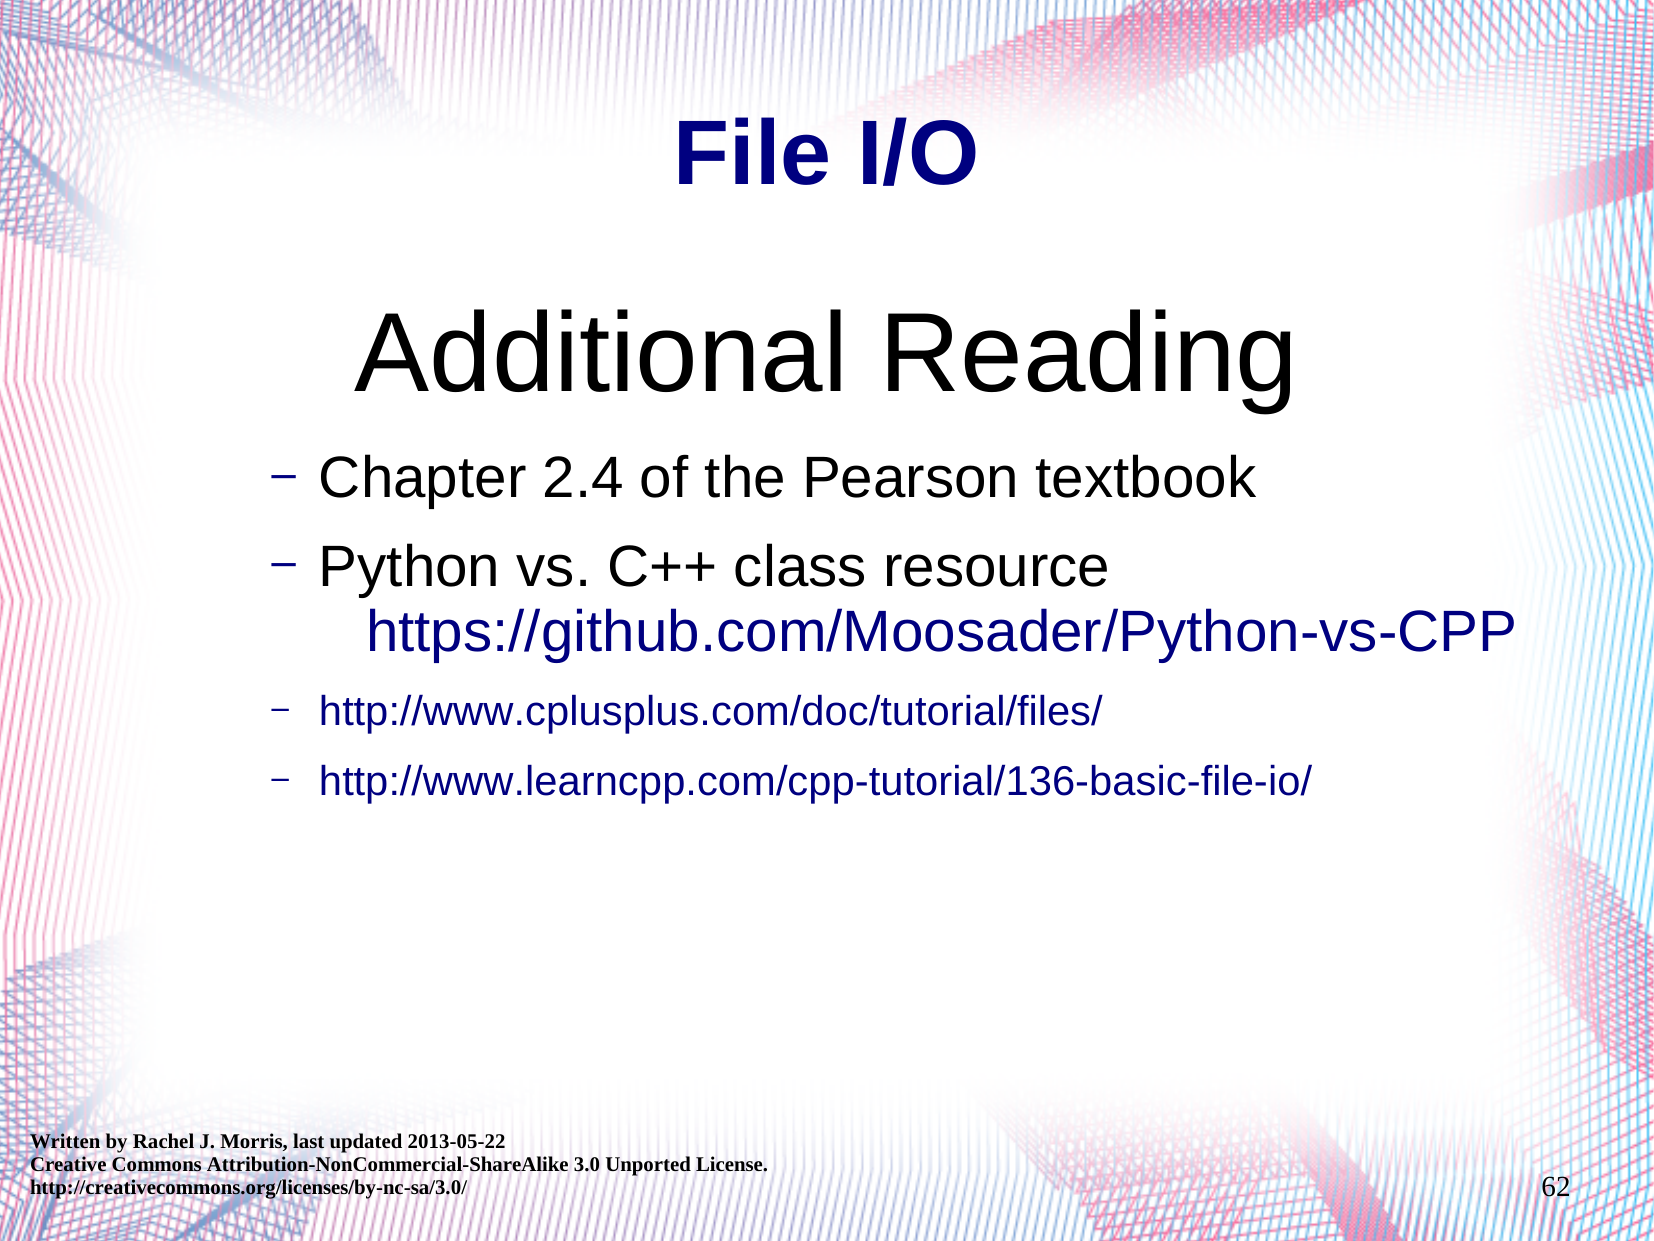

# File I/O
Additional Reading
Chapter 2.4 of the Pearson textbook
Python vs. C++ class resource
https://github.com/Moosader/Python-vs-CPP
http://www.cplusplus.com/doc/tutorial/files/
http://www.learncpp.com/cpp-tutorial/136-basic-file-io/
62